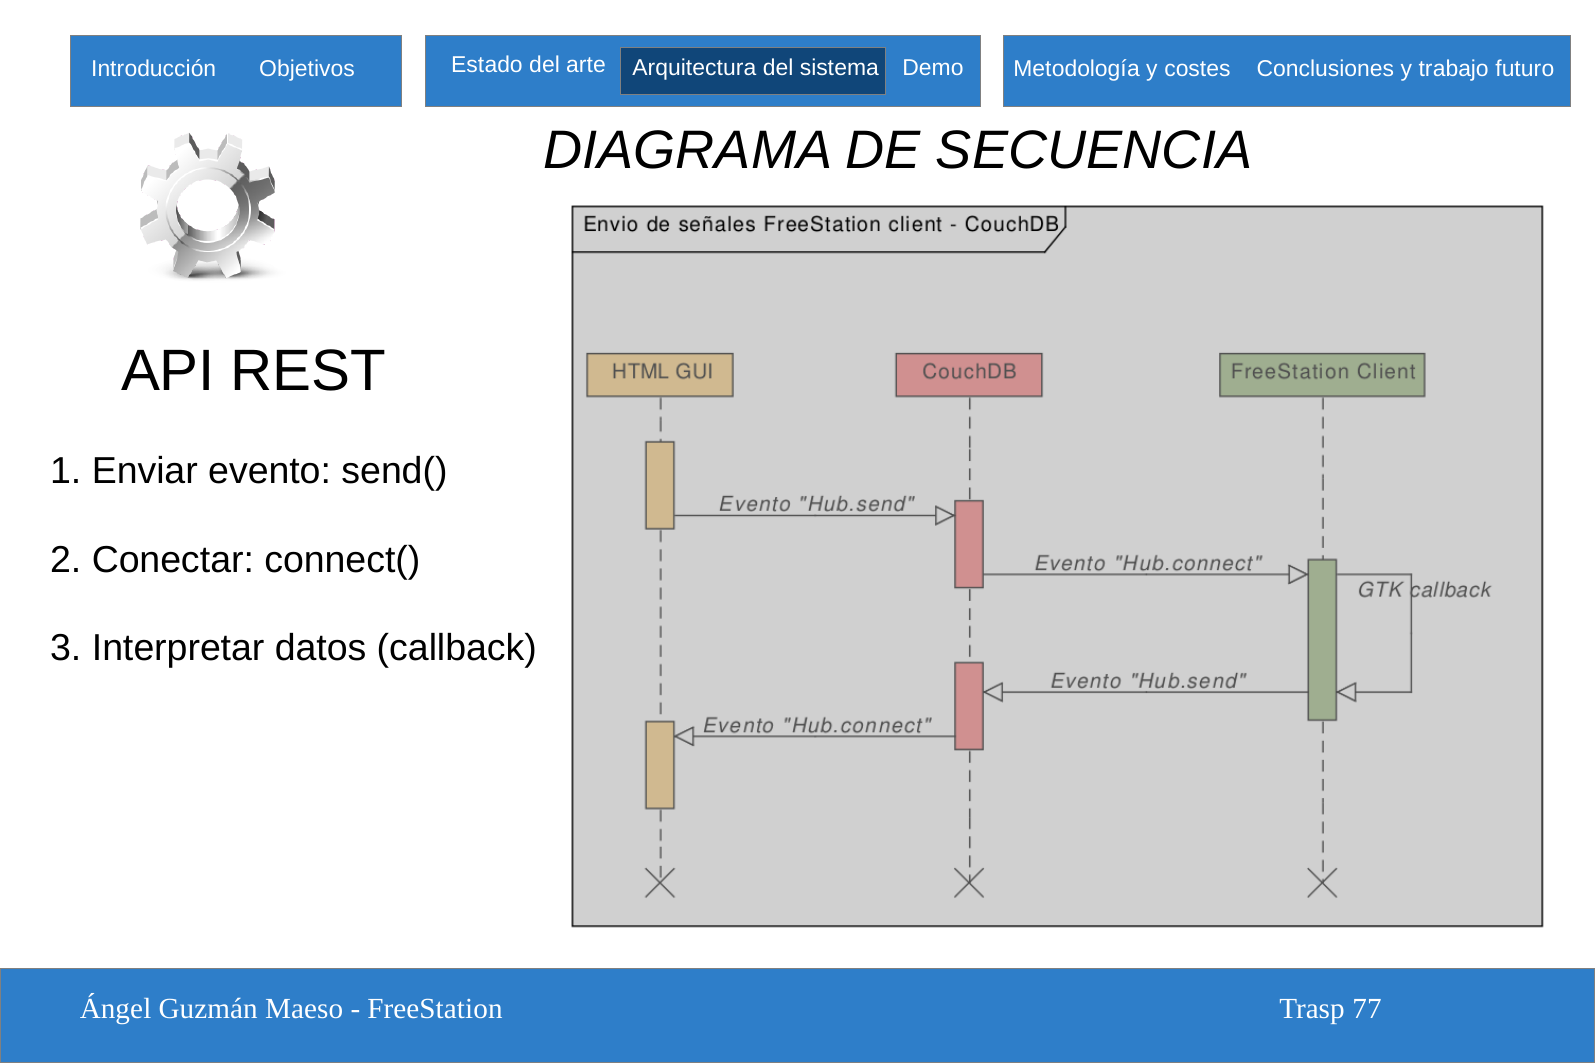

Metodología y costes
Conclusiones y trabajo futuro
Introducción
# Objetivos
Estado del arte
Estado del arte
Arquitectura del sistema
Arquitectura del sistema
Demo
Demo
DIAGRAMA DE SECUENCIA
API REST
1. Enviar evento: send()
2. Conectar: connect()
3. Interpretar datos (callback)
77